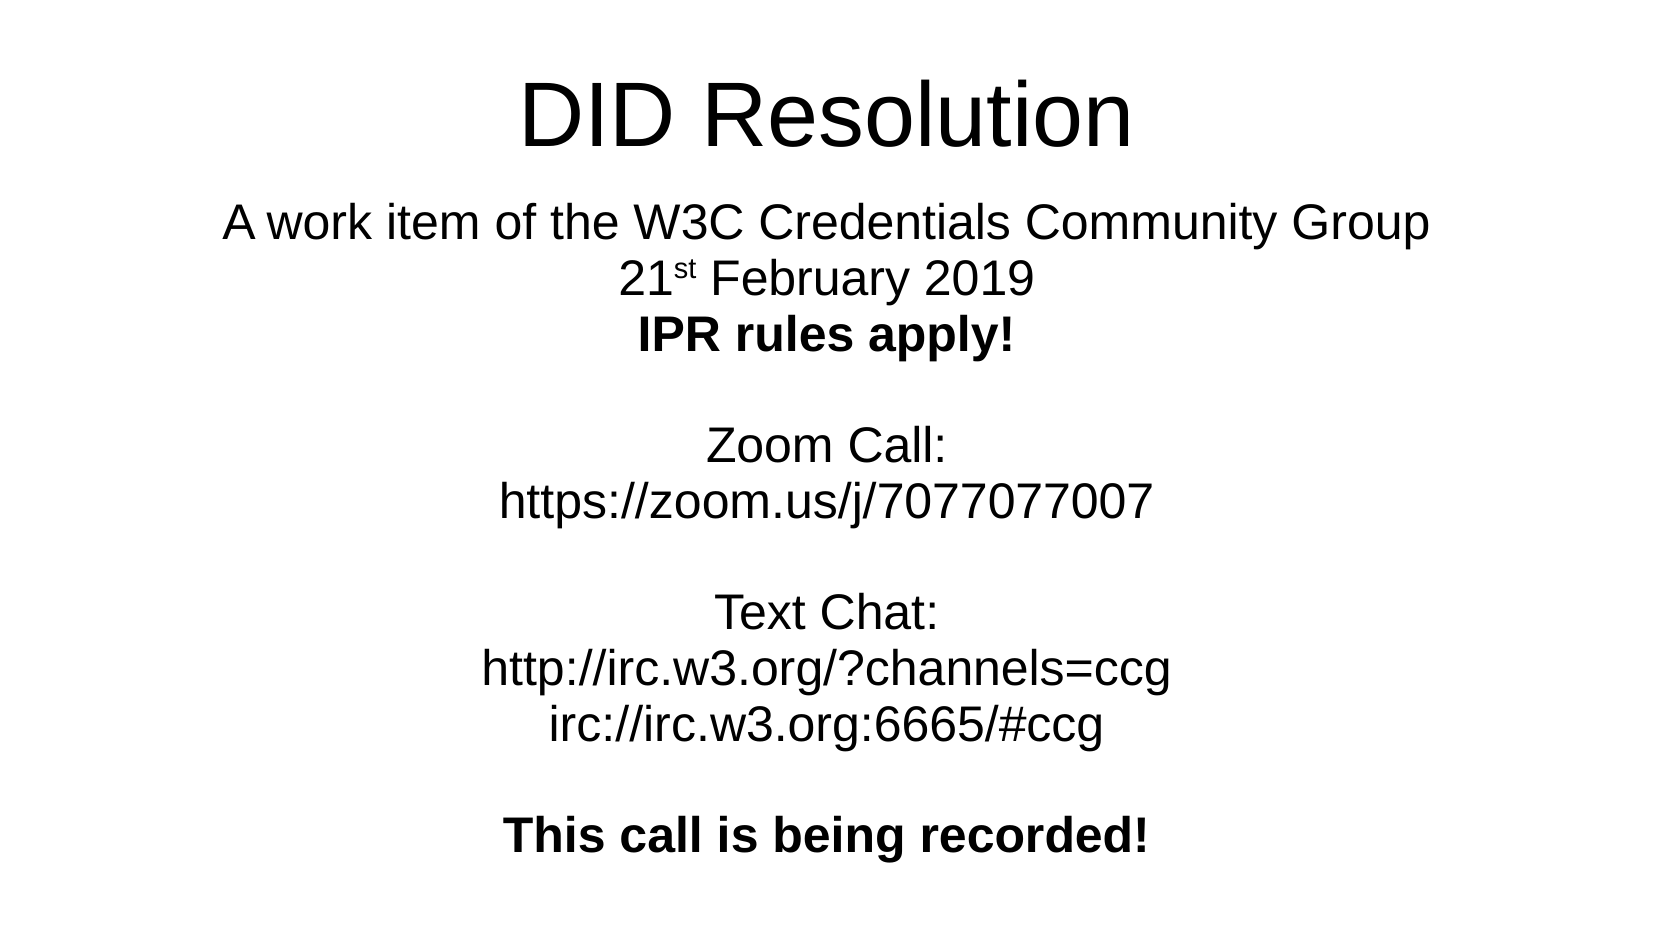

# DID Resolution
A work item of the W3C Credentials Community Group
21st February 2019
IPR rules apply!
Zoom Call:
https://zoom.us/j/7077077007
Text Chat:
http://irc.w3.org/?channels=ccg
irc://irc.w3.org:6665/#ccg
This call is being recorded!